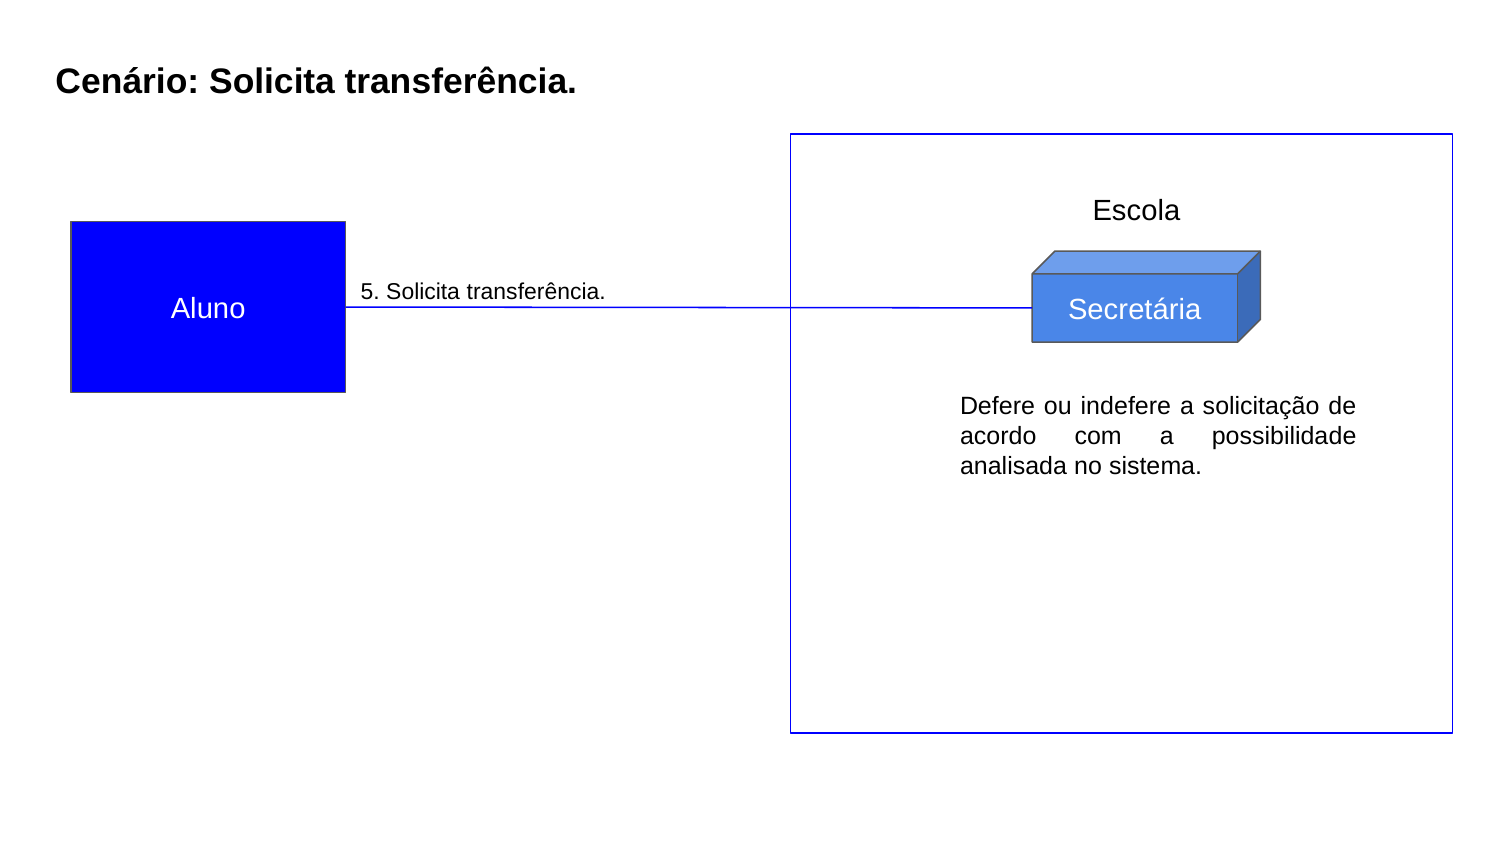

Cenário: Solicita transferência.
Escola
Aluno
Secretária
5. Solicita transferência.
Defere ou indefere a solicitação de acordo com a possibilidade analisada no sistema.